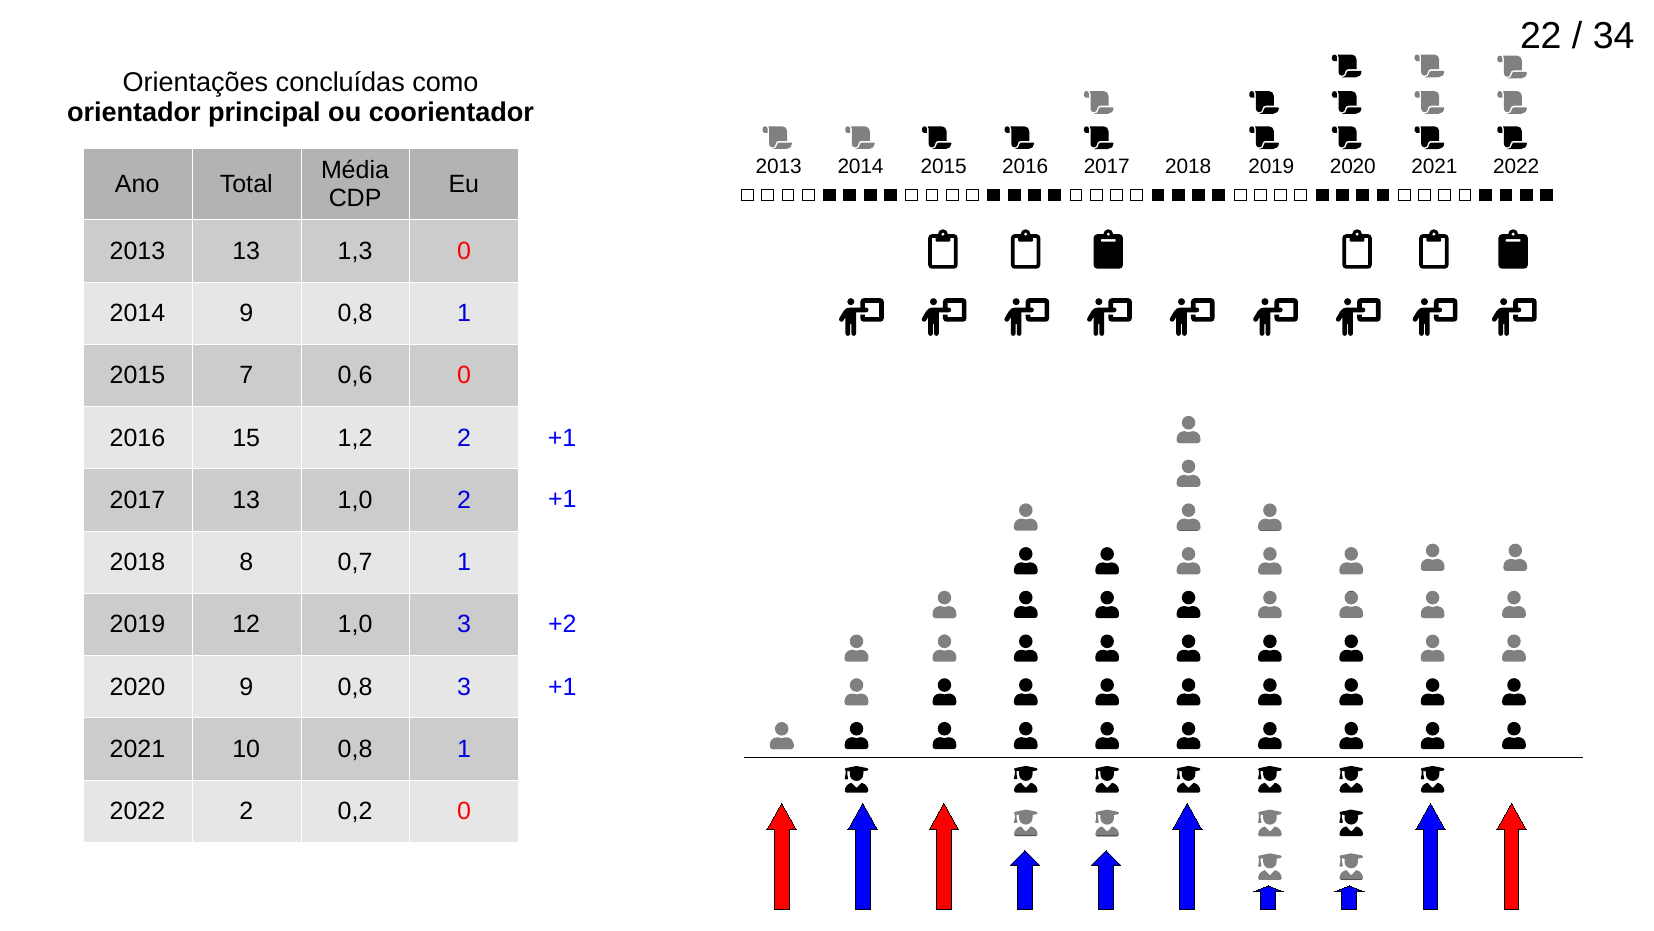

Orientações concluídas como orientador principal ou coorientador
2013
2014
2015
2016
2017
2018
2019
2020
2021
2022
| Ano | Total | Média CDP | Eu |
| --- | --- | --- | --- |
| 2013 | 13 | 1,3 | 0 |
| 2014 | 9 | 0,8 | 1 |
| 2015 | 7 | 0,6 | 0 |
| 2016 | 15 | 1,2 | 2 |
| 2017 | 13 | 1,0 | 2 |
| 2018 | 8 | 0,7 | 1 |
| 2019 | 12 | 1,0 | 3 |
| 2020 | 9 | 0,8 | 3 |
| 2021 | 10 | 0,8 | 1 |
| 2022 | 2 | 0,2 | 0 |
+1
+1
+2
+1